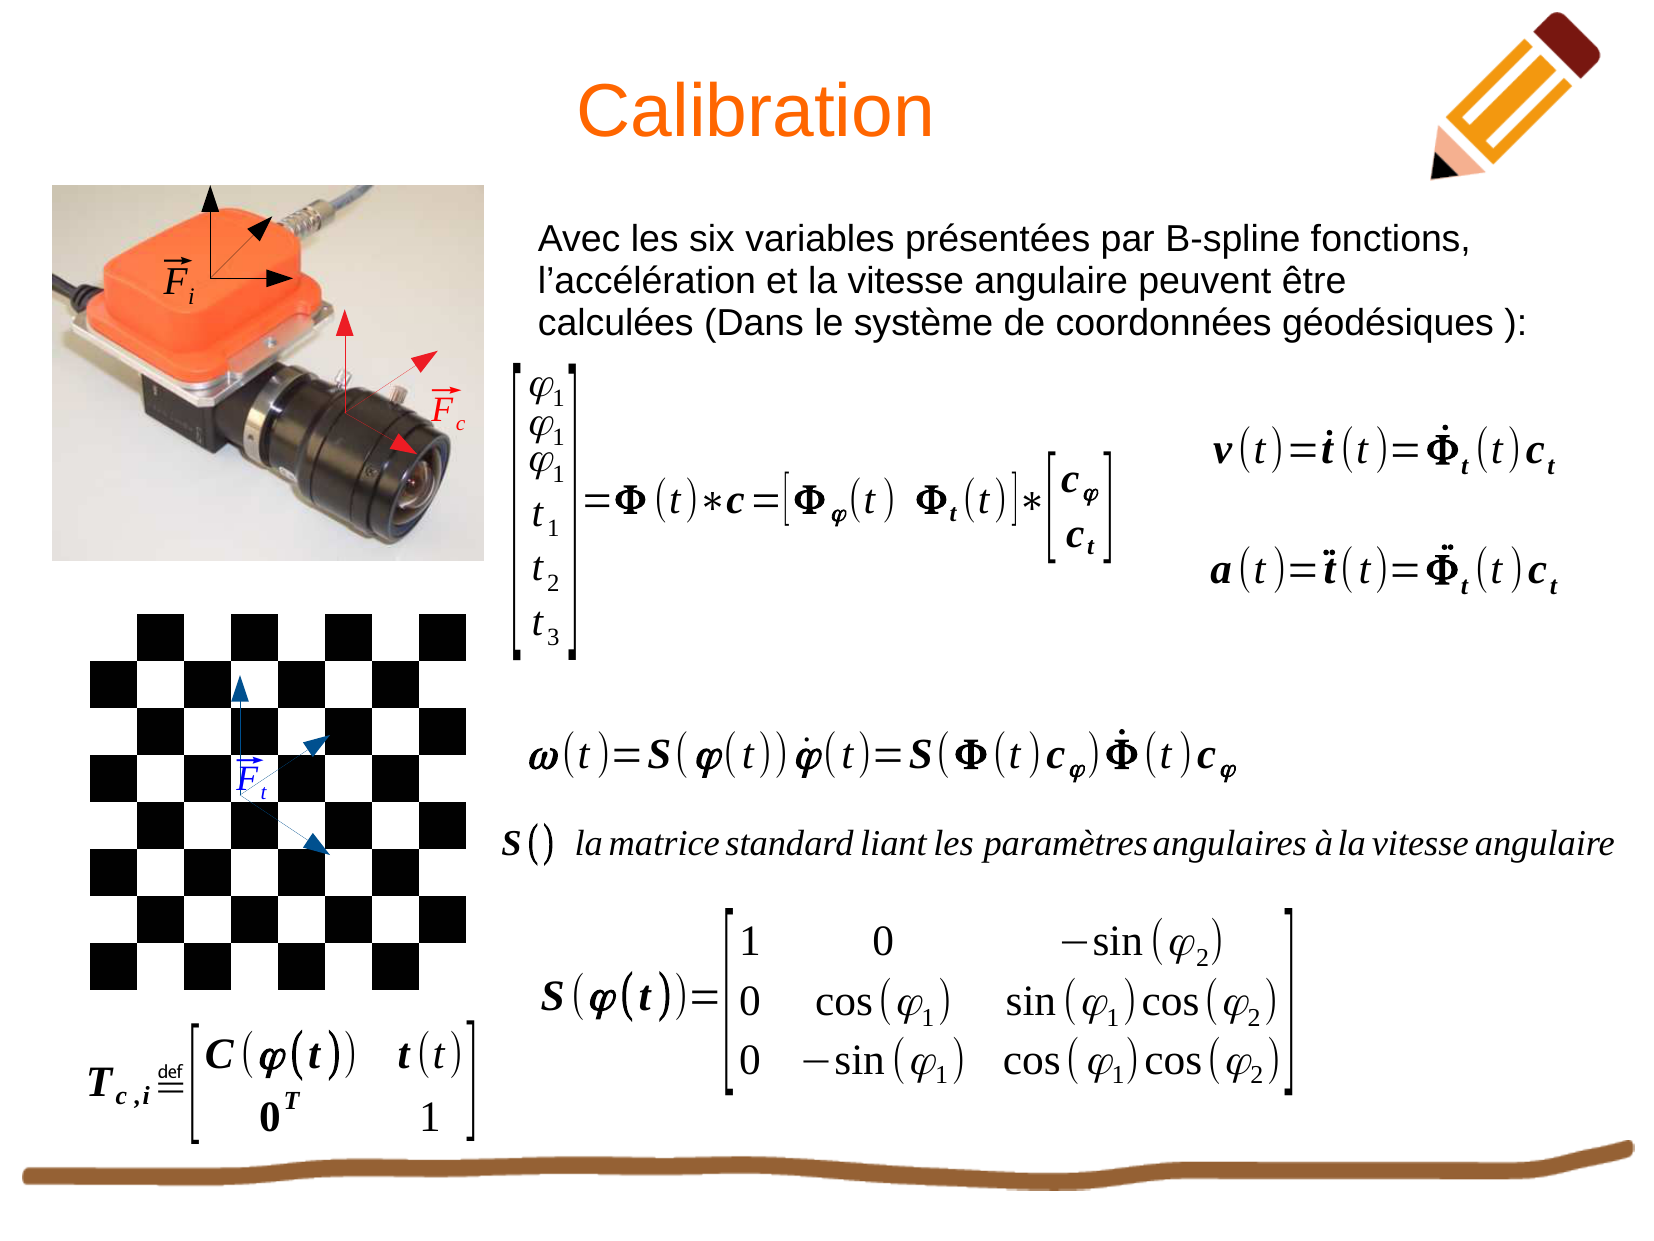

# Calibration
Avec les six variables présentées par B-spline fonctions, l’accélération et la vitesse angulaire peuvent être calculées (Dans le système de coordonnées géodésiques ):